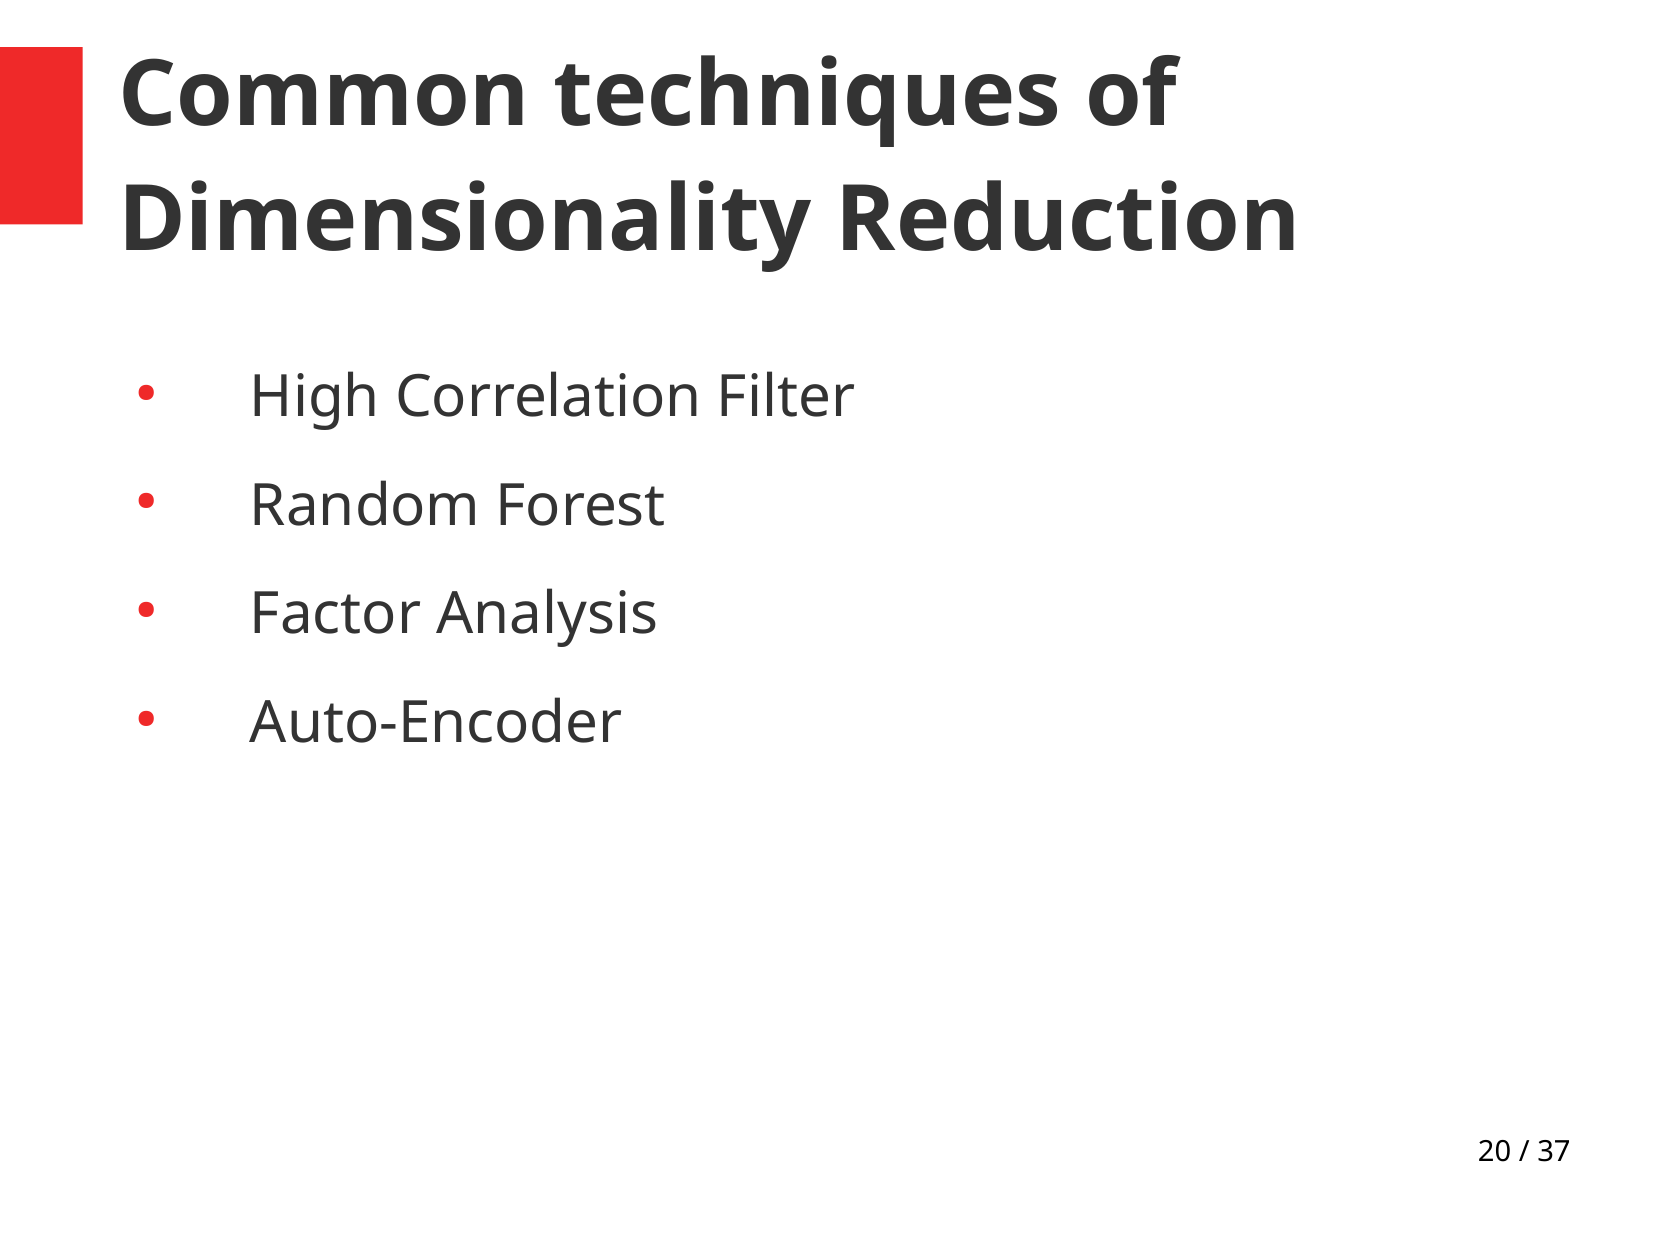

# Common techniques of Dimensionality Reduction
 High Correlation Filter
 Random Forest
 Factor Analysis
 Auto-Encoder
20